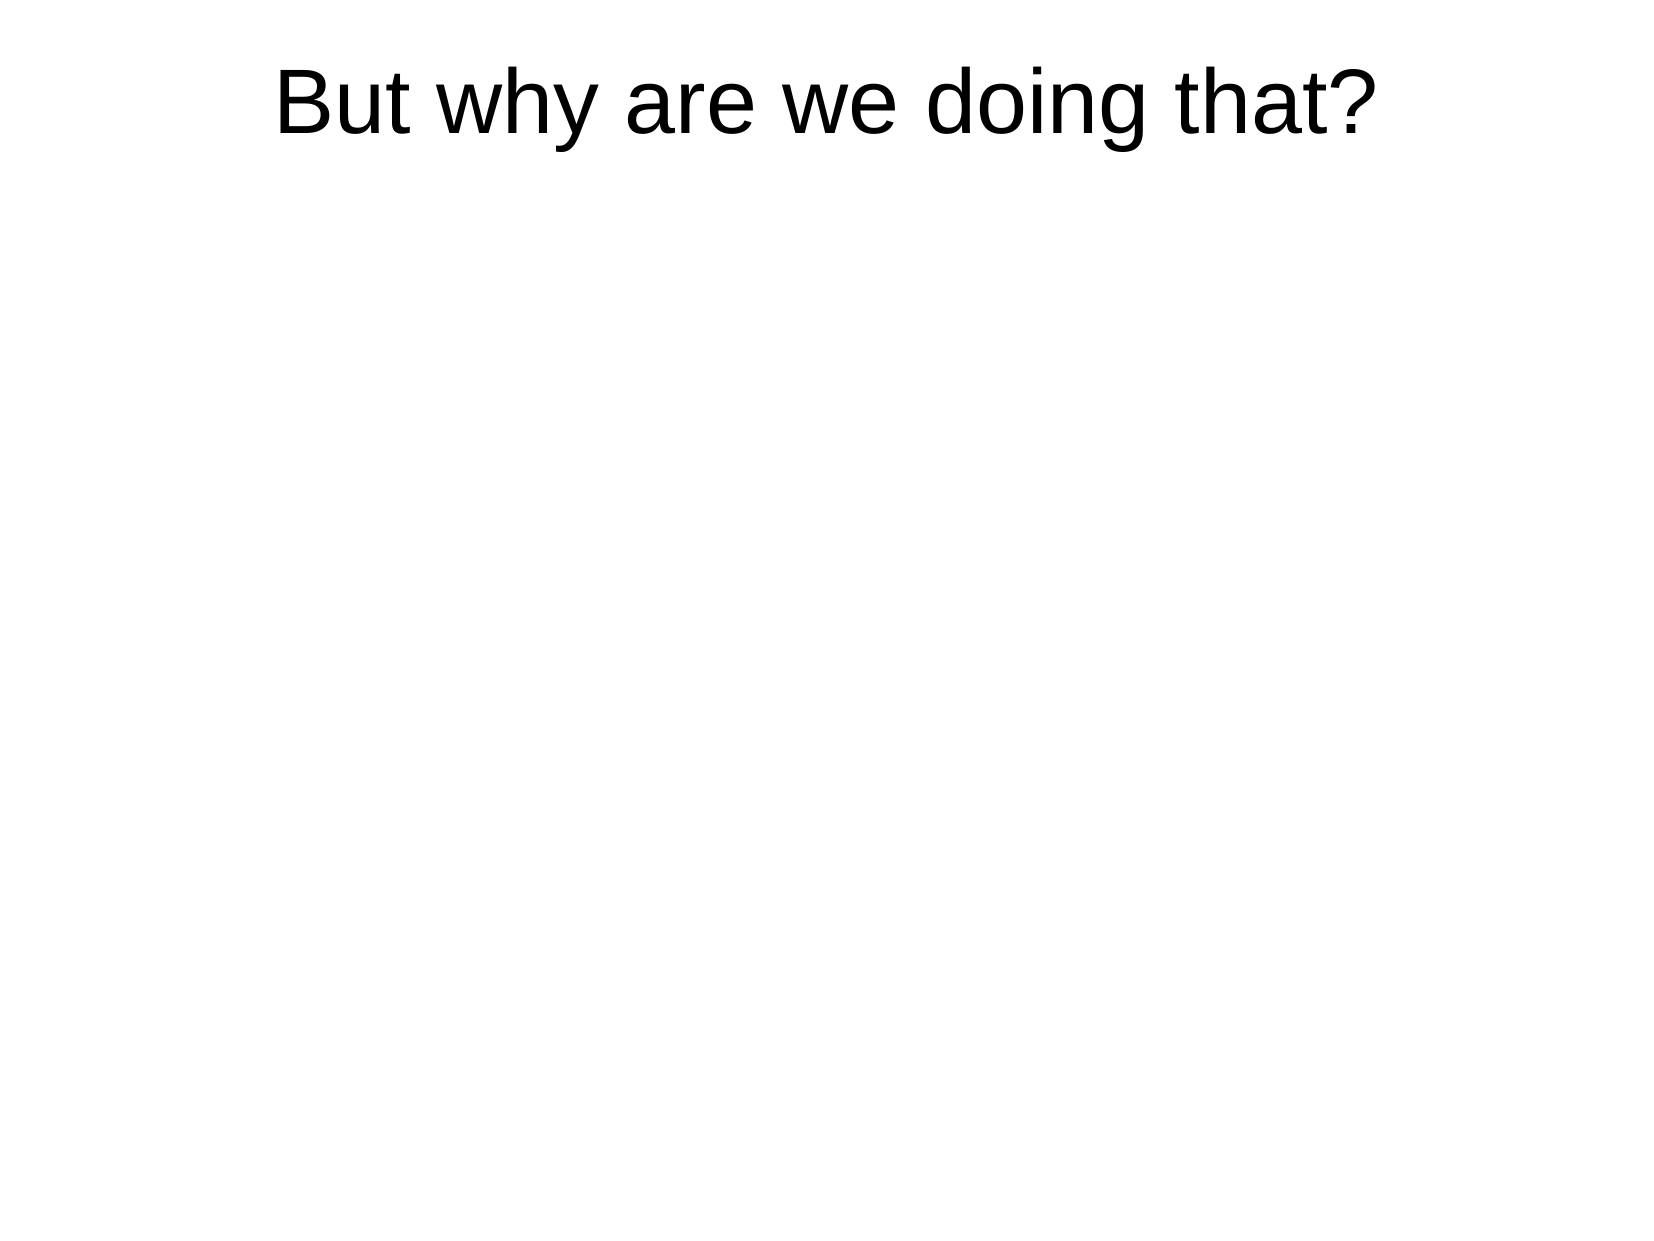

# But why are we doing that?